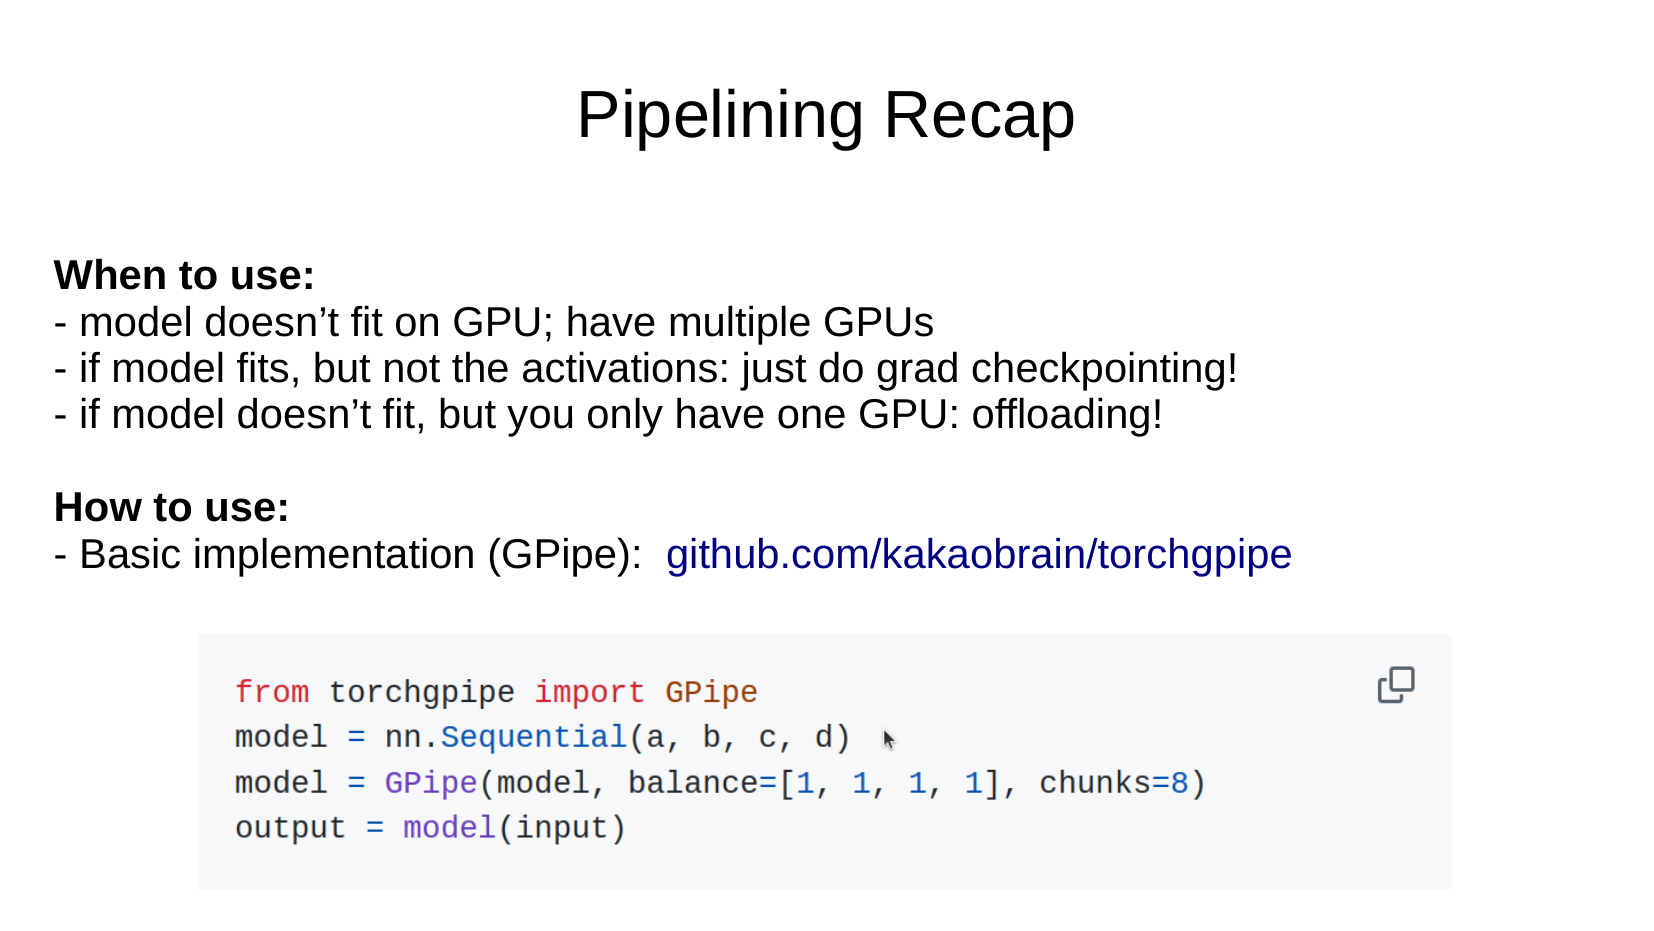

# Pipelining Recap
When to use:
- model doesn’t fit on GPU; have multiple GPUs
- if model fits, but not the activations: just do grad checkpointing!
- if model doesn’t fit, but you only have one GPU: offloading!
How to use:
- Basic implementation (GPipe): github.com/kakaobrain/torchgpipe